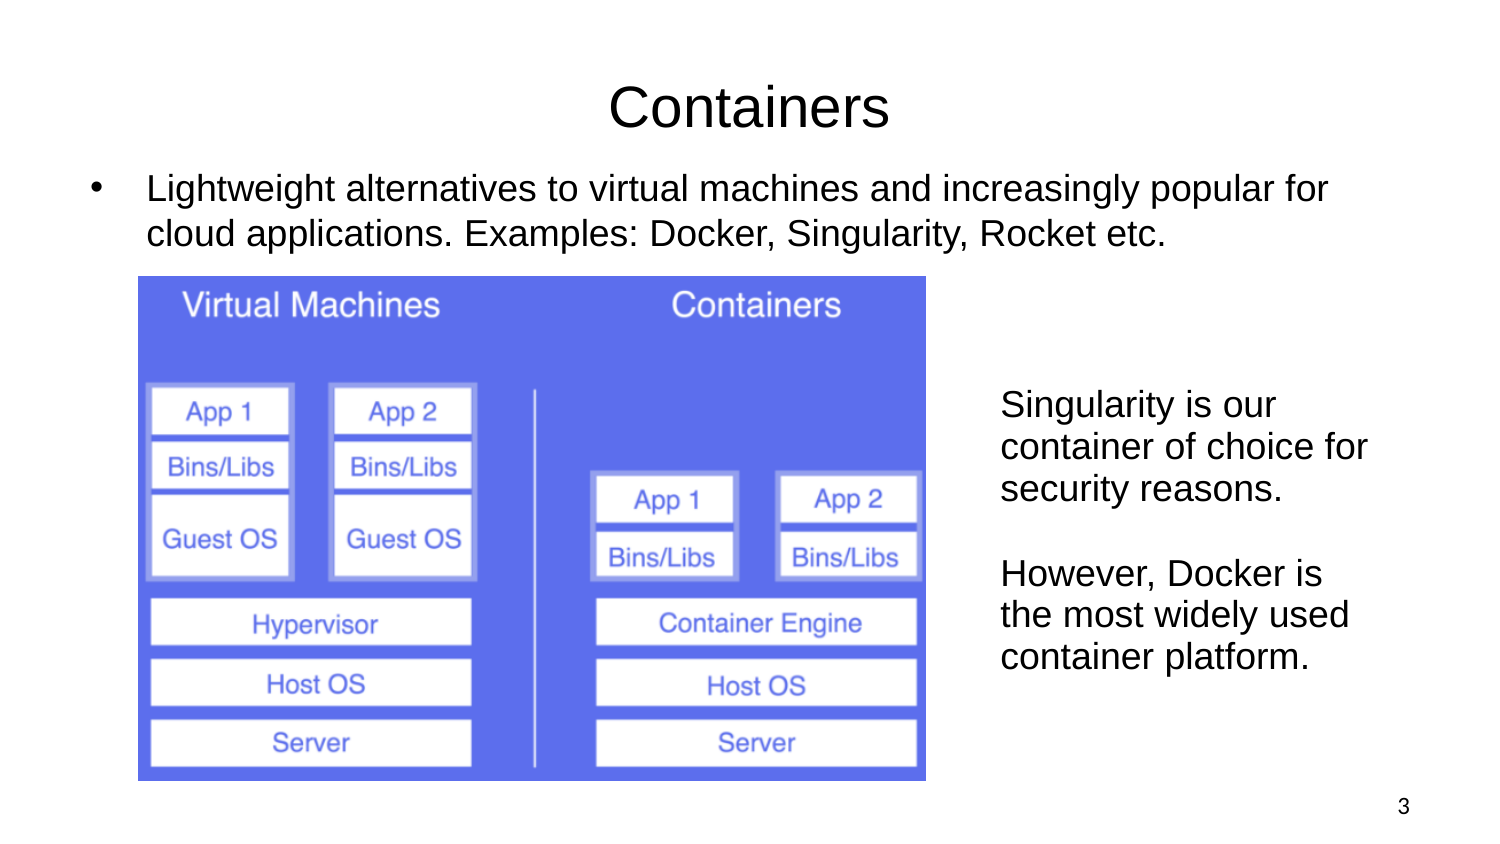

# Containers
Lightweight alternatives to virtual machines and increasingly popular for cloud applications. Examples: Docker, Singularity, Rocket etc.
Singularity is our container of choice for security reasons.
However, Docker is the most widely used container platform.